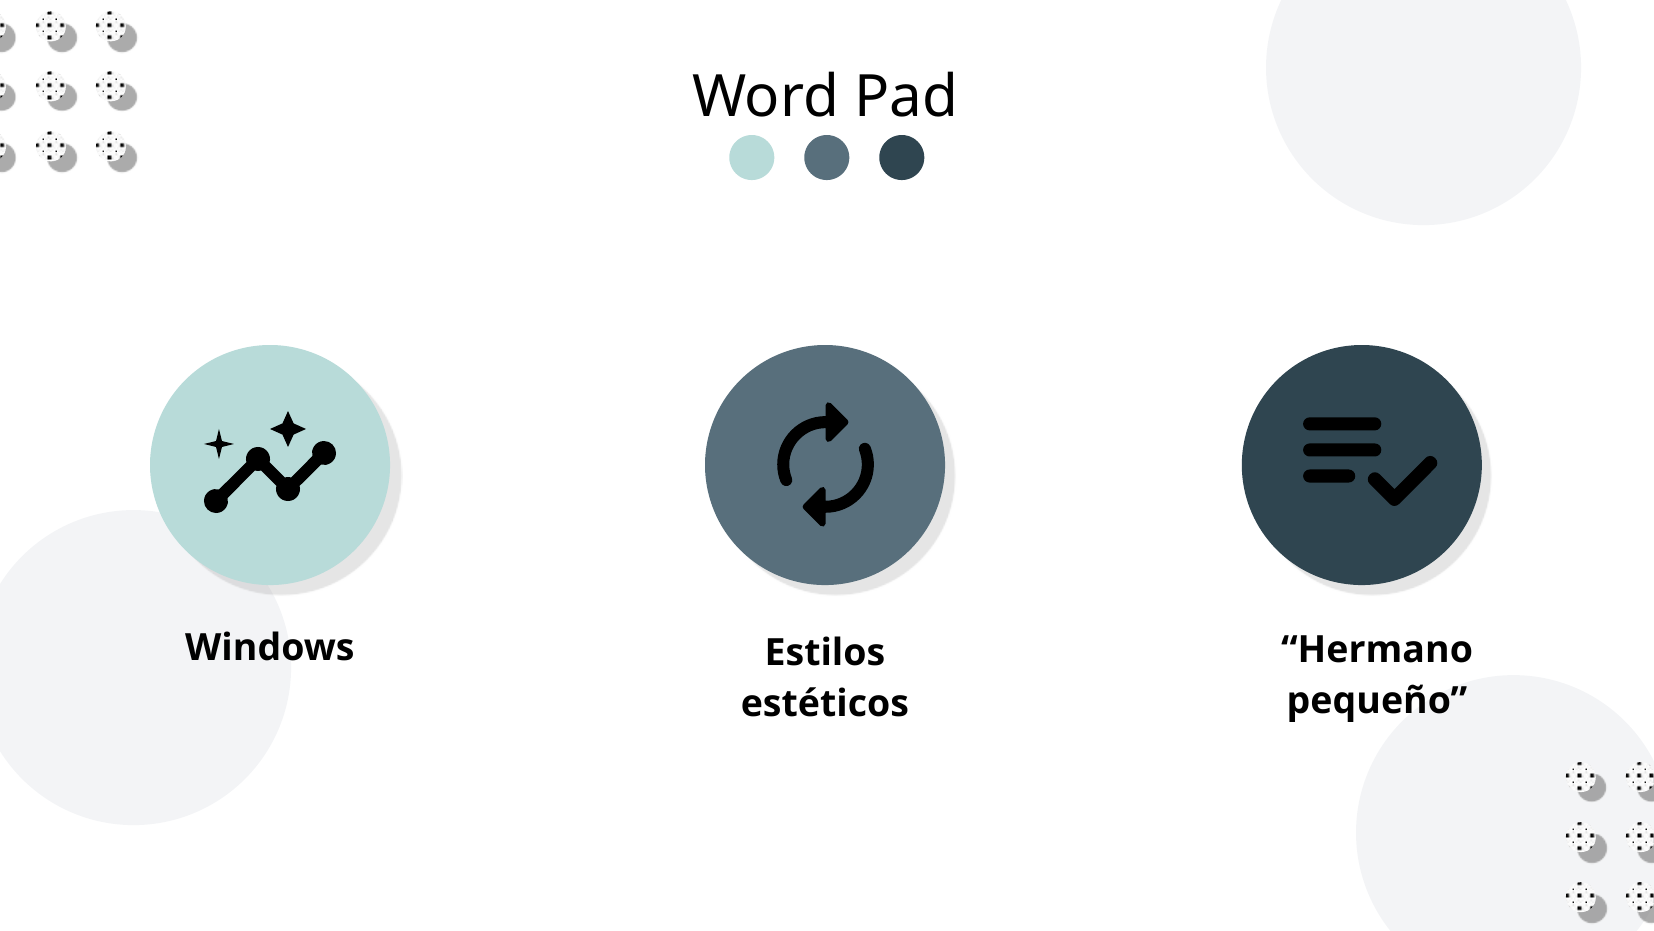

Word Pad
Windows
“Hermano pequeño”
Estilos estéticos